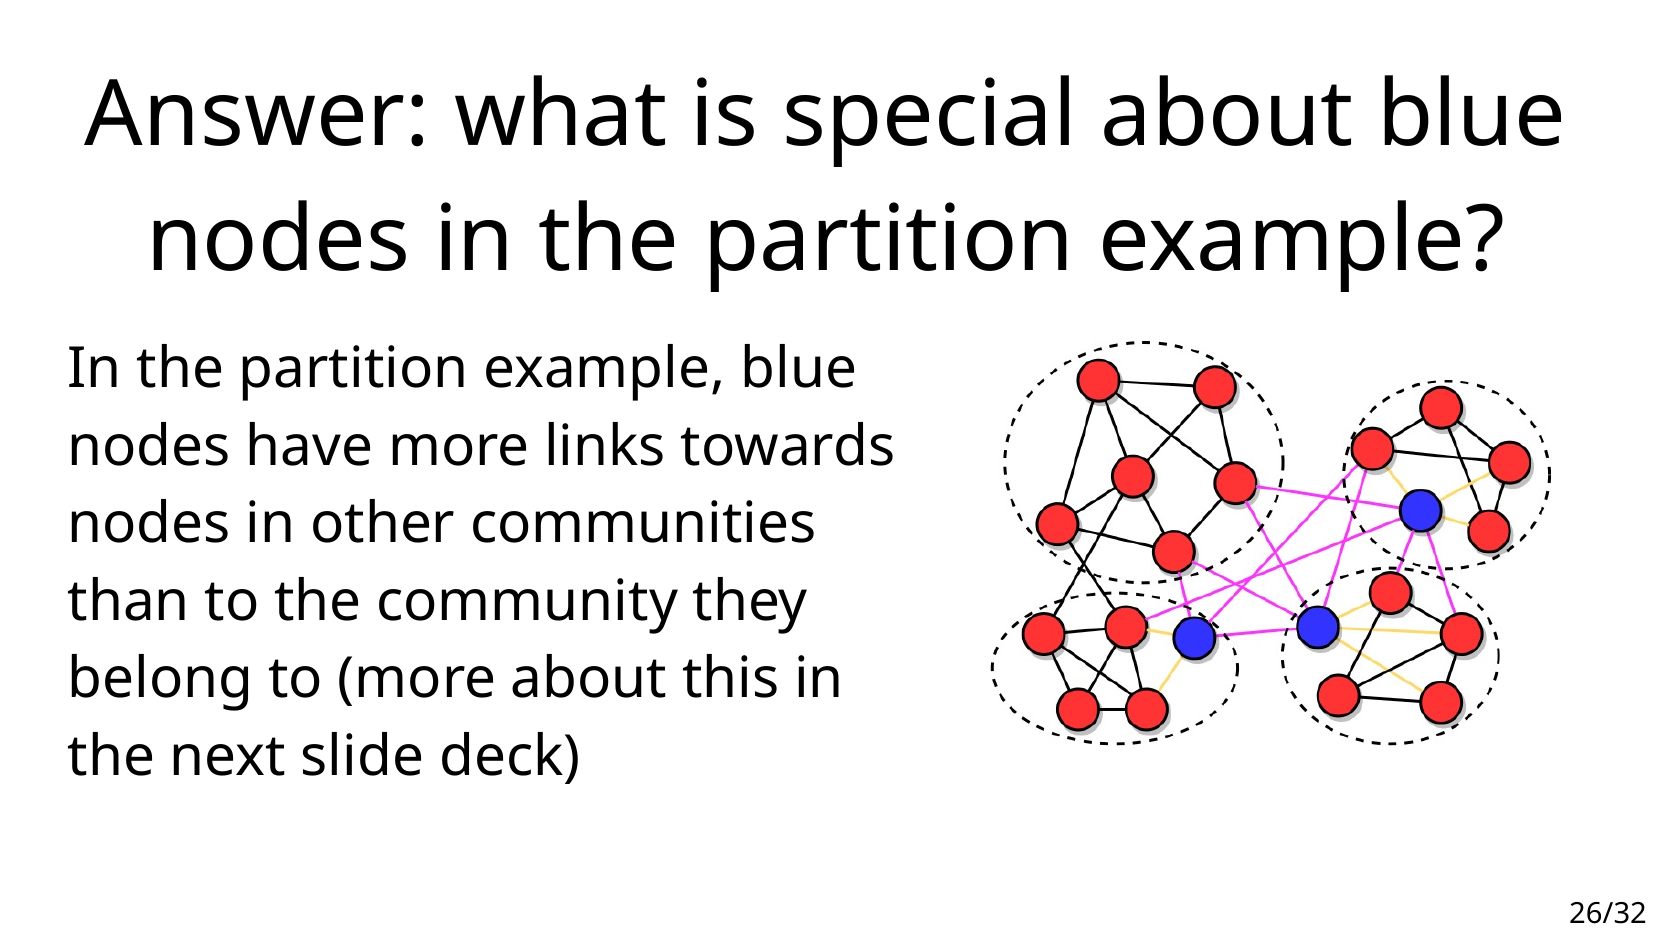

# Answer: what is special about blue nodes in the partition example?
In the partition example, blue nodes have more links towards nodes in other communities than to the community they belong to (more about this in the next slide deck)
26